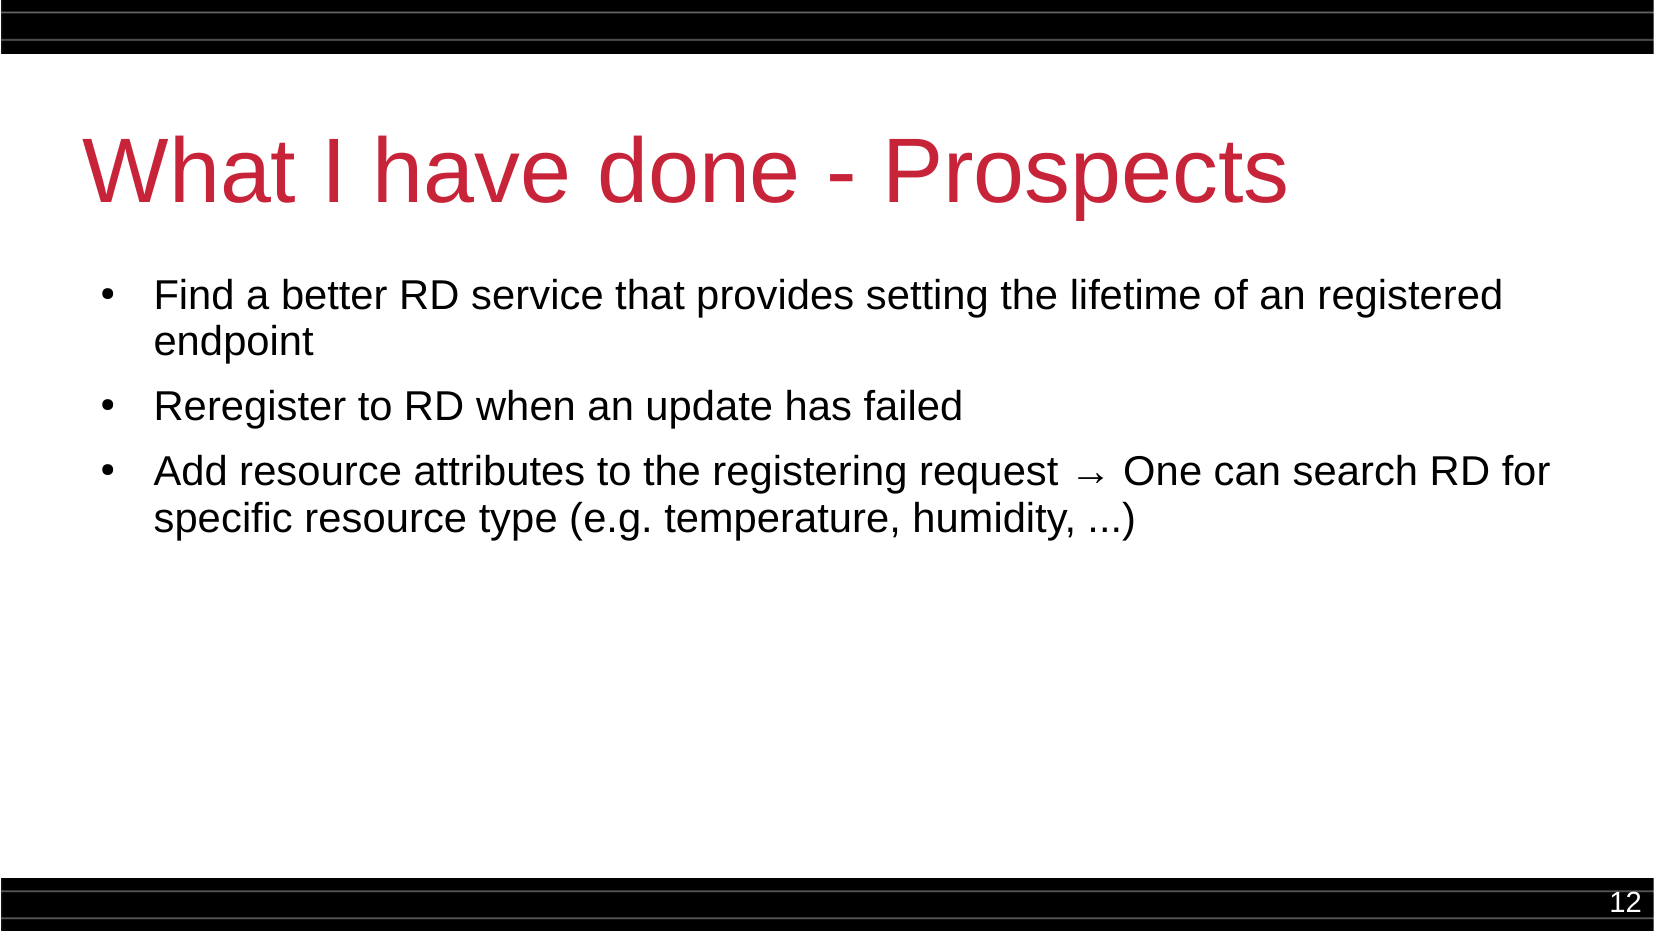

# What I have done - Prospects
Find a better RD service that provides setting the lifetime of an registered endpoint
Reregister to RD when an update has failed
Add resource attributes to the registering request → One can search RD for specific resource type (e.g. temperature, humidity, ...)